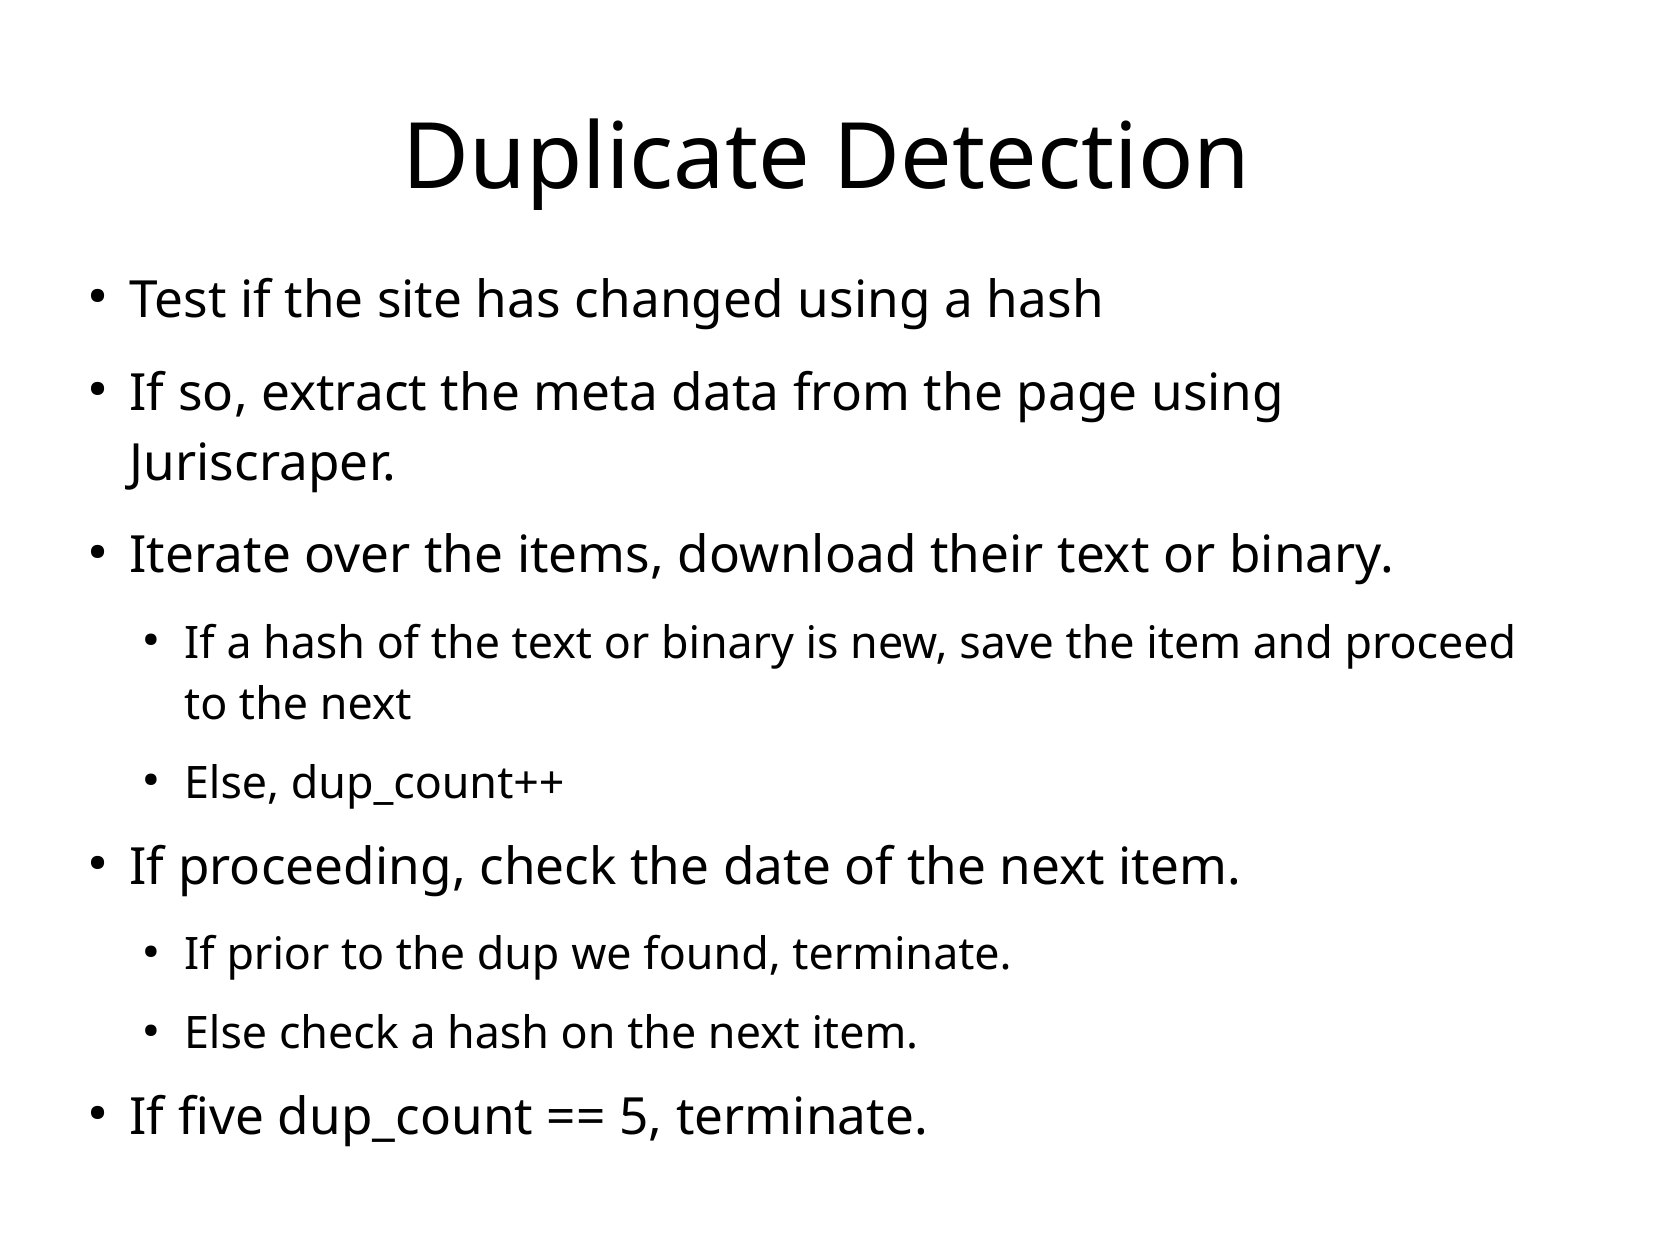

# Duplicate Detection
Test if the site has changed using a hash
If so, extract the meta data from the page using Juriscraper.
Iterate over the items, download their text or binary.
If a hash of the text or binary is new, save the item and proceed to the next
Else, dup_count++
If proceeding, check the date of the next item.
If prior to the dup we found, terminate.
Else check a hash on the next item.
If five dup_count == 5, terminate.